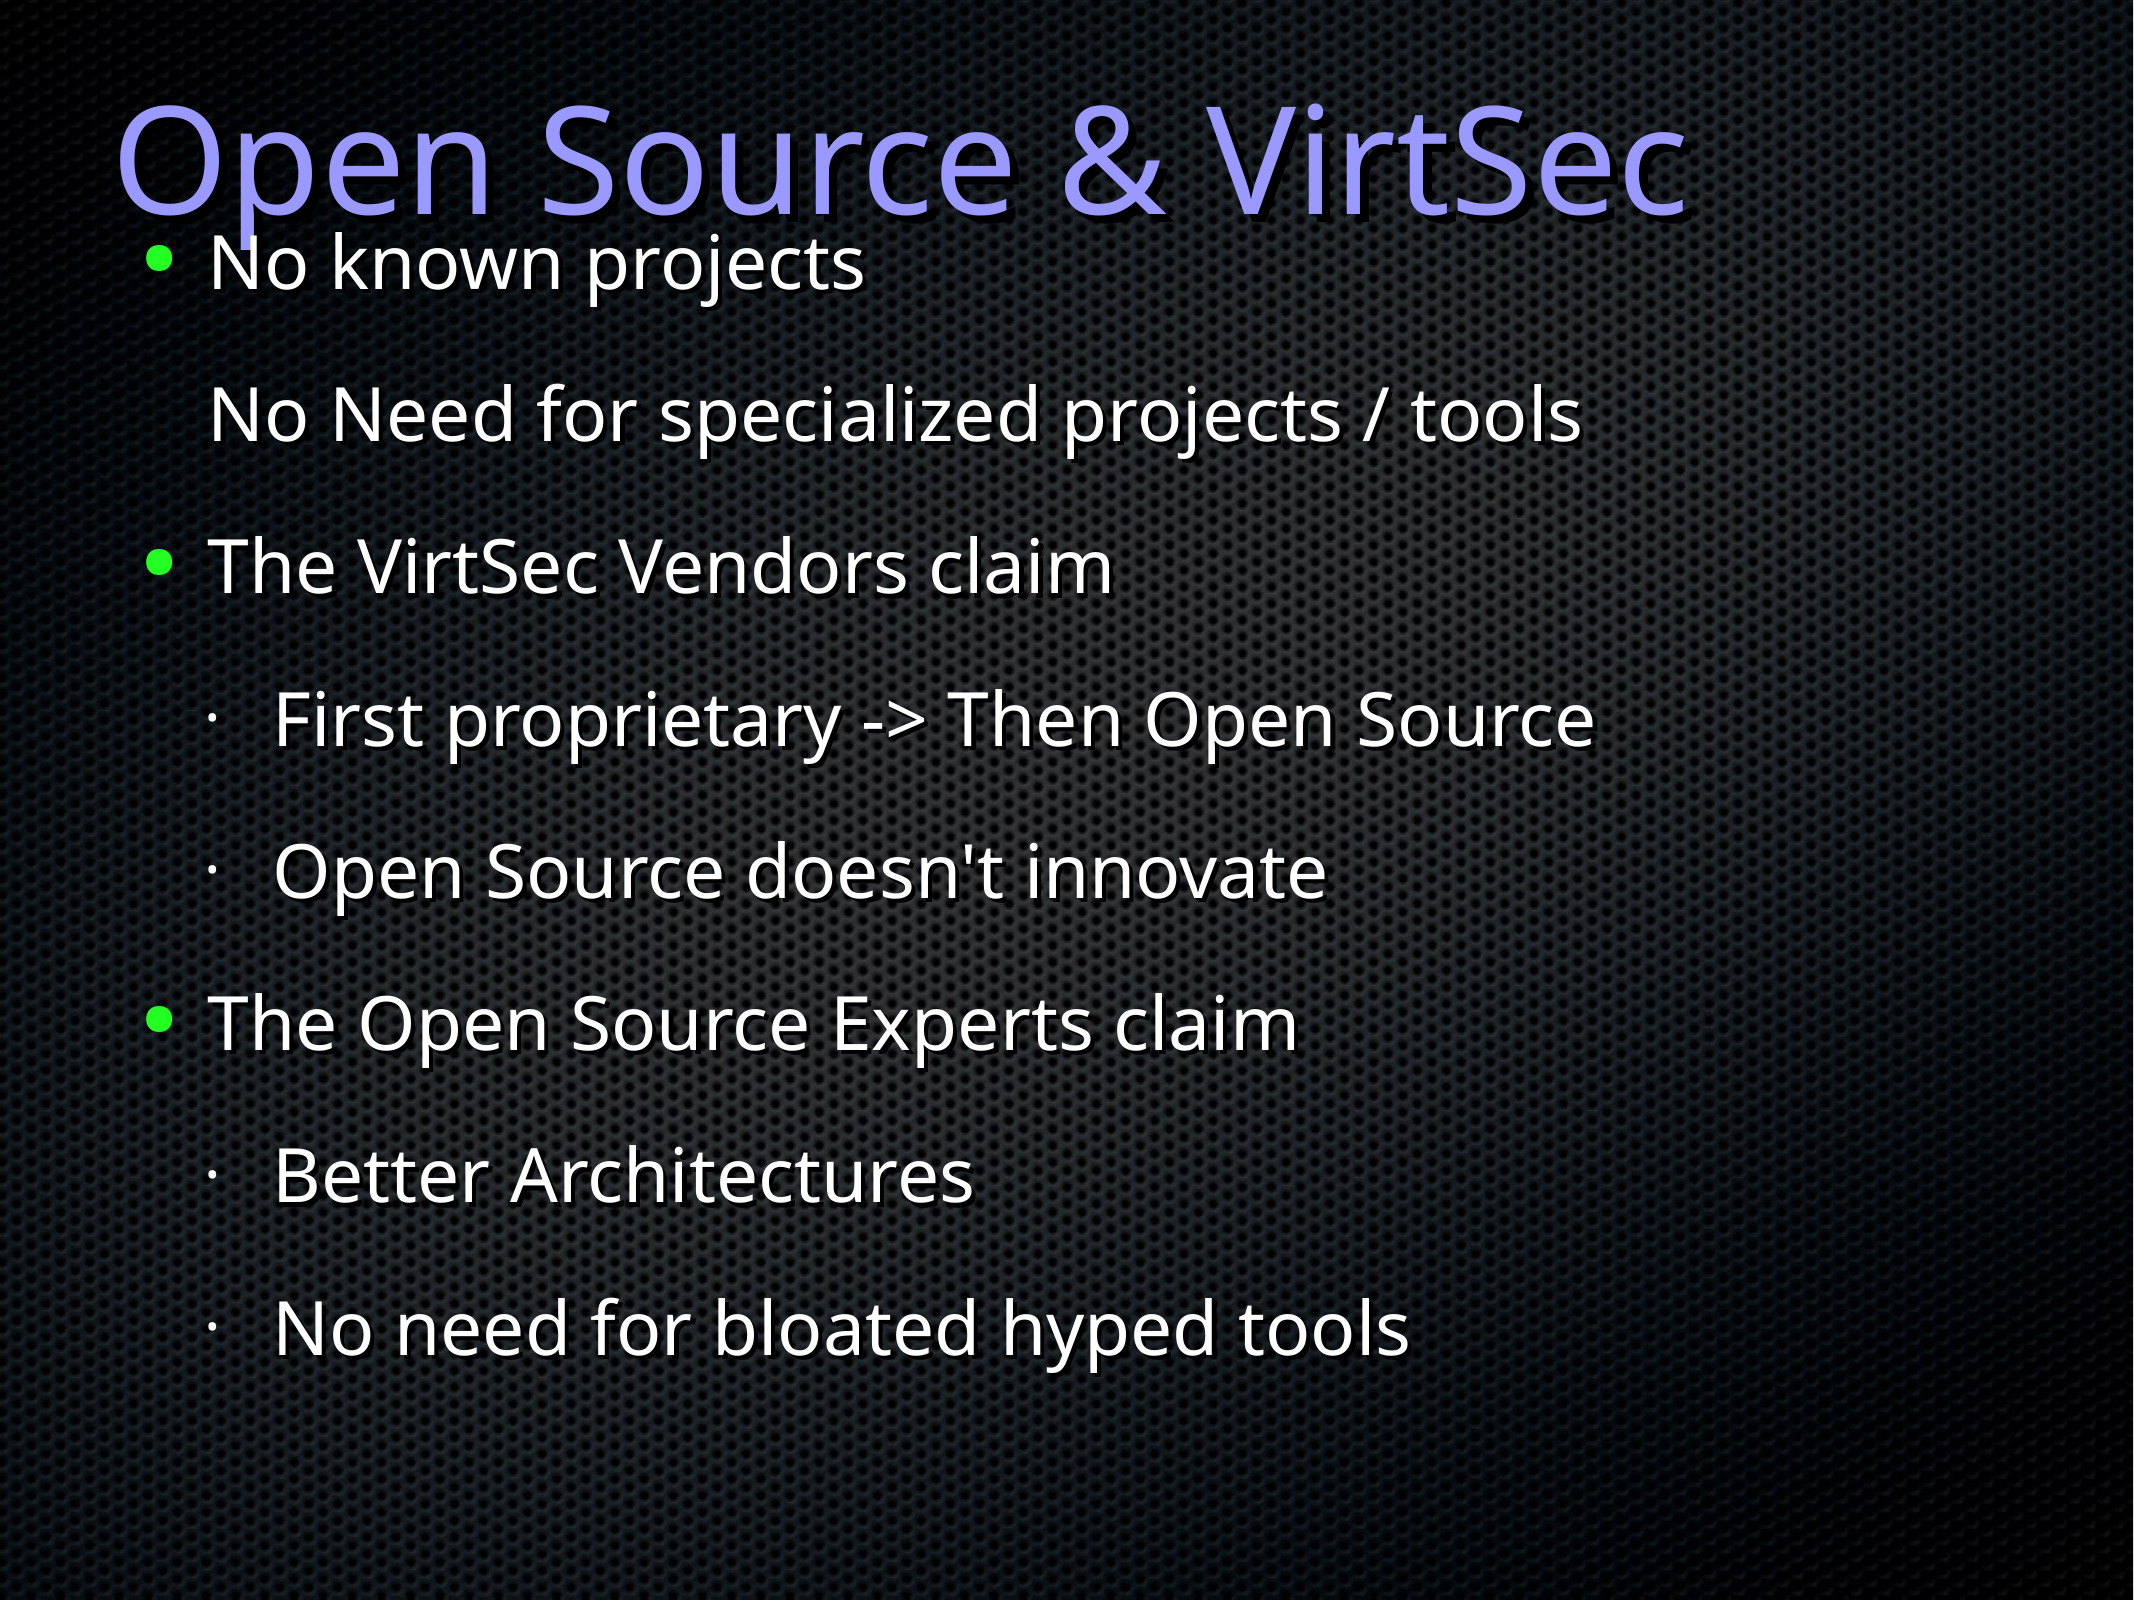

# Open Source & VirtSec
No known projects
No Need for specialized projects / tools
The VirtSec Vendors claim
First proprietary -> Then Open Source
Open Source doesn't innovate
The Open Source Experts claim
Better Architectures
No need for bloated hyped tools